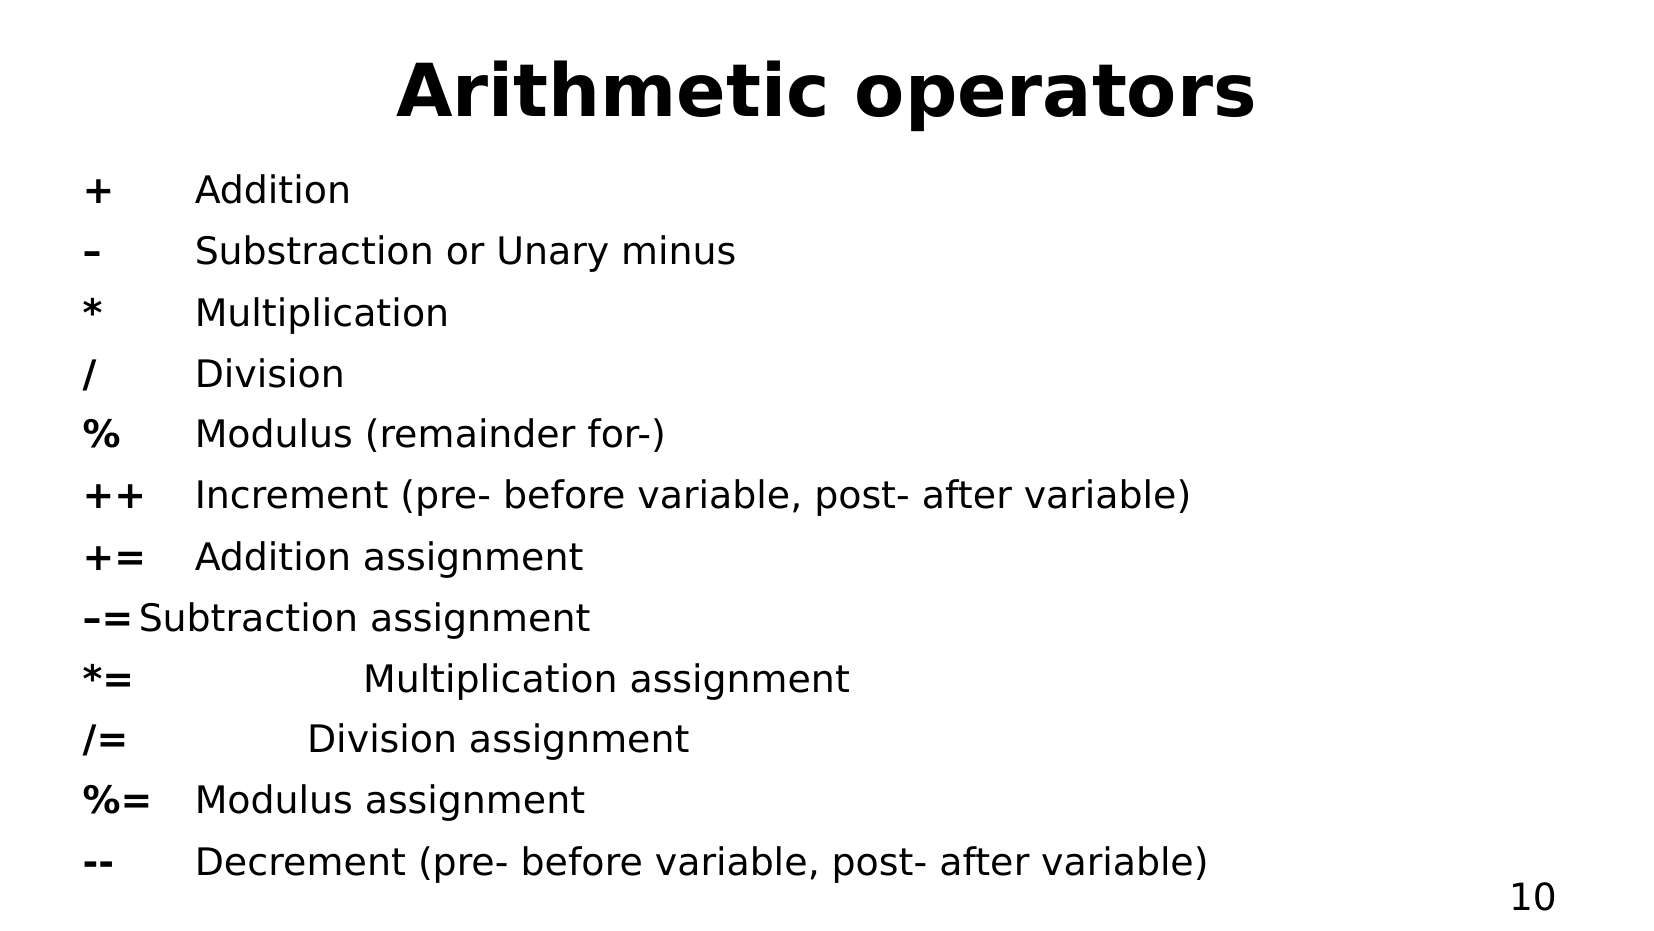

# Arithmetic operators
+		Addition
–		Substraction or Unary minus
*		Multiplication
/		Division
%		Modulus (remainder for-)
++	Increment (pre- before variable, post- after variable)
+=	Addition assignment
–=	Subtraction assignment
*=				 	Multiplication assignment
/=			 	Division assignment
%=	Modulus assignment
-- 		Decrement (pre- before variable, post- after variable)